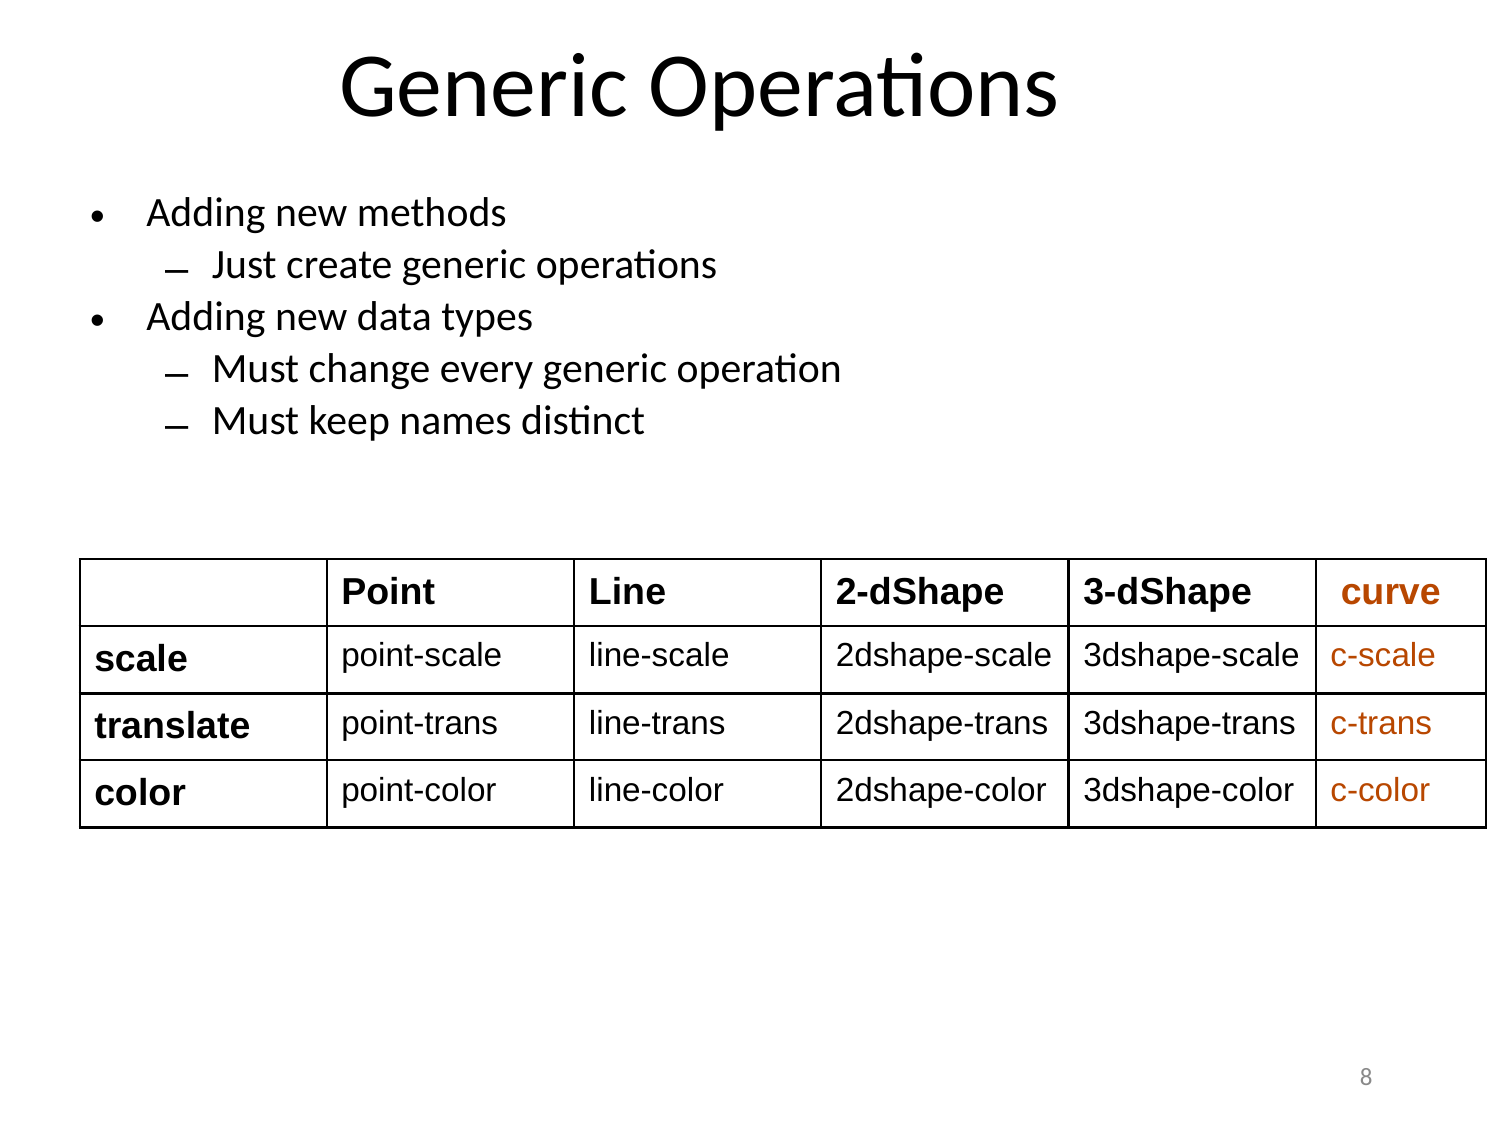

# Generic Operations
Adding new methods
Just create generic operations
Adding new data types
Must change every generic operation
Must keep names distinct
| | Point | Line | 2-dShape | 3-dShape | curve |
| --- | --- | --- | --- | --- | --- |
| scale | point-scale | line-scale | 2dshape-scale | 3dshape-scale | c-scale |
| translate | point-trans | line-trans | 2dshape-trans | 3dshape-trans | c-trans |
| color | point-color | line-color | 2dshape-color | 3dshape-color | c-color |